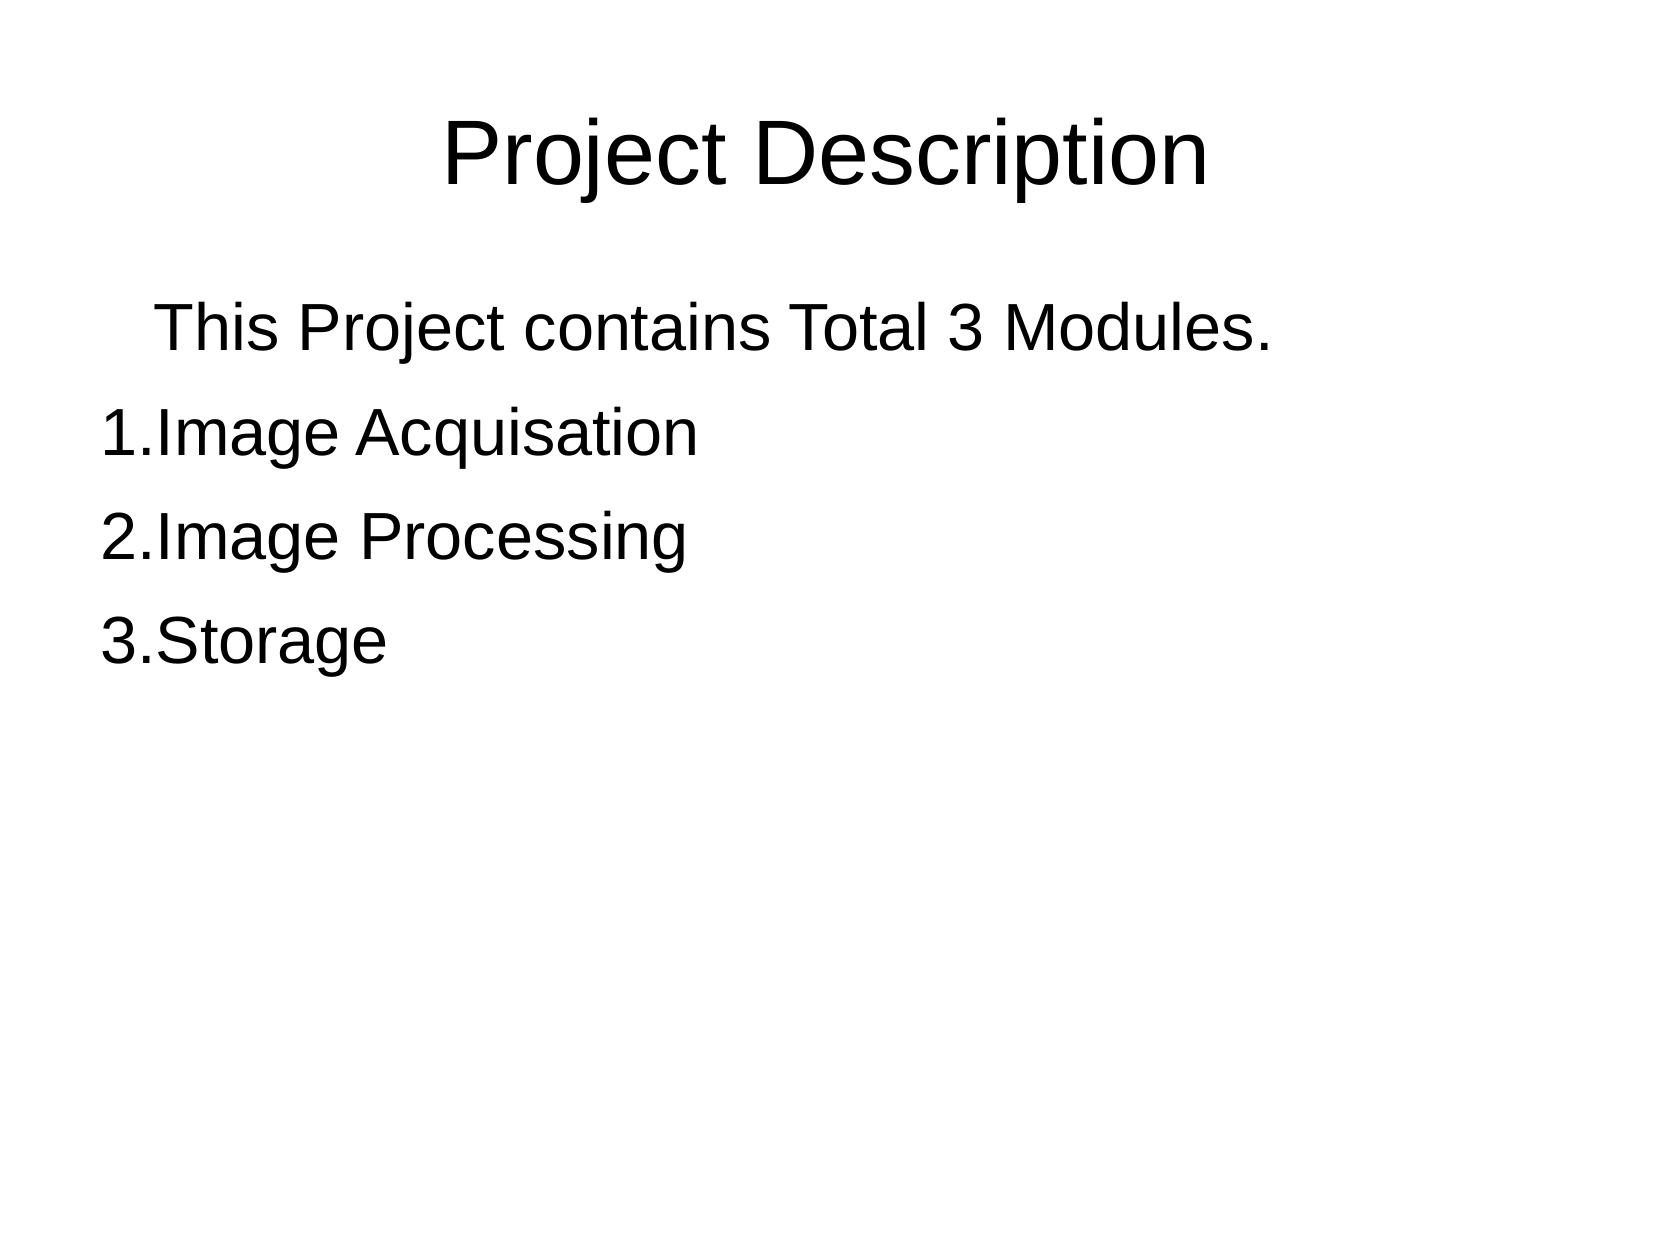

# Project Description
This Project contains Total 3 Modules.
Image Acquisation
Image Processing
Storage